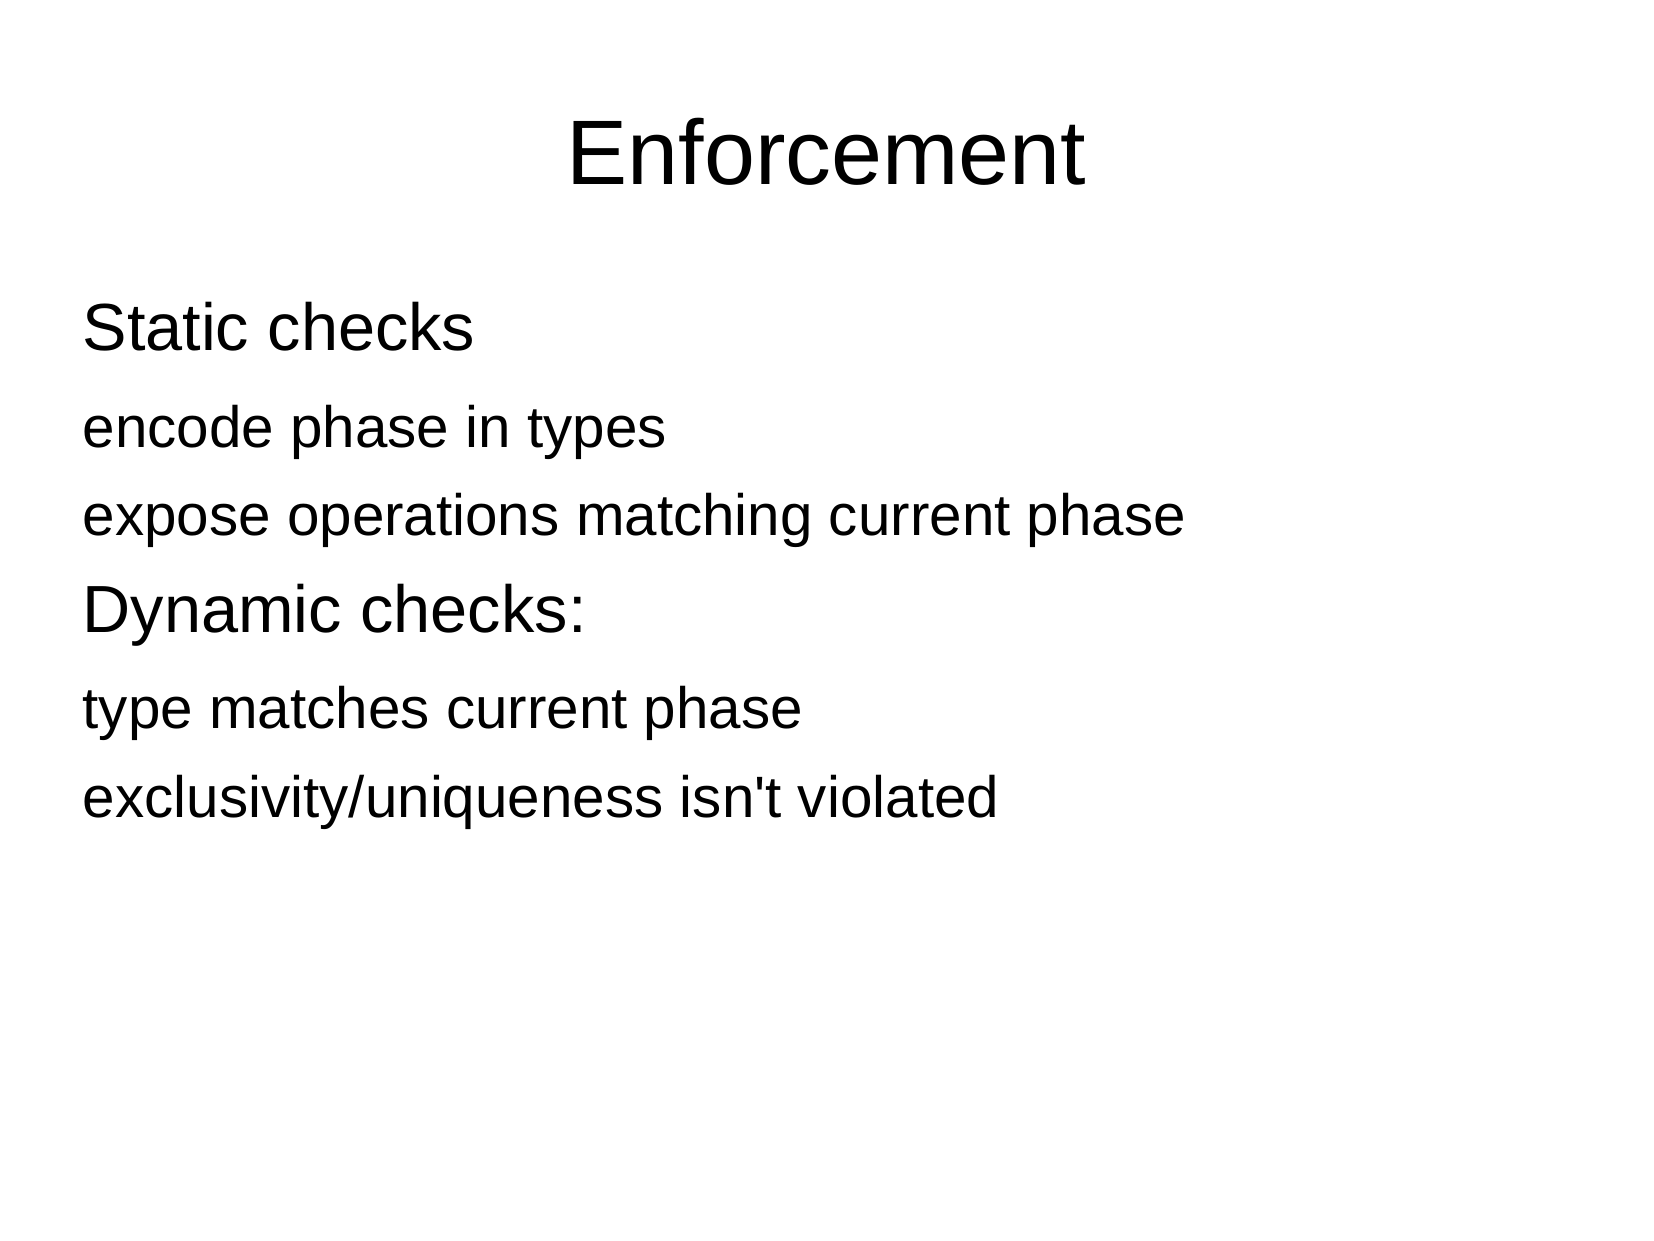

# Enforcement
Static checks
encode phase in types
expose operations matching current phase
Dynamic checks:
type matches current phase
exclusivity/uniqueness isn't violated